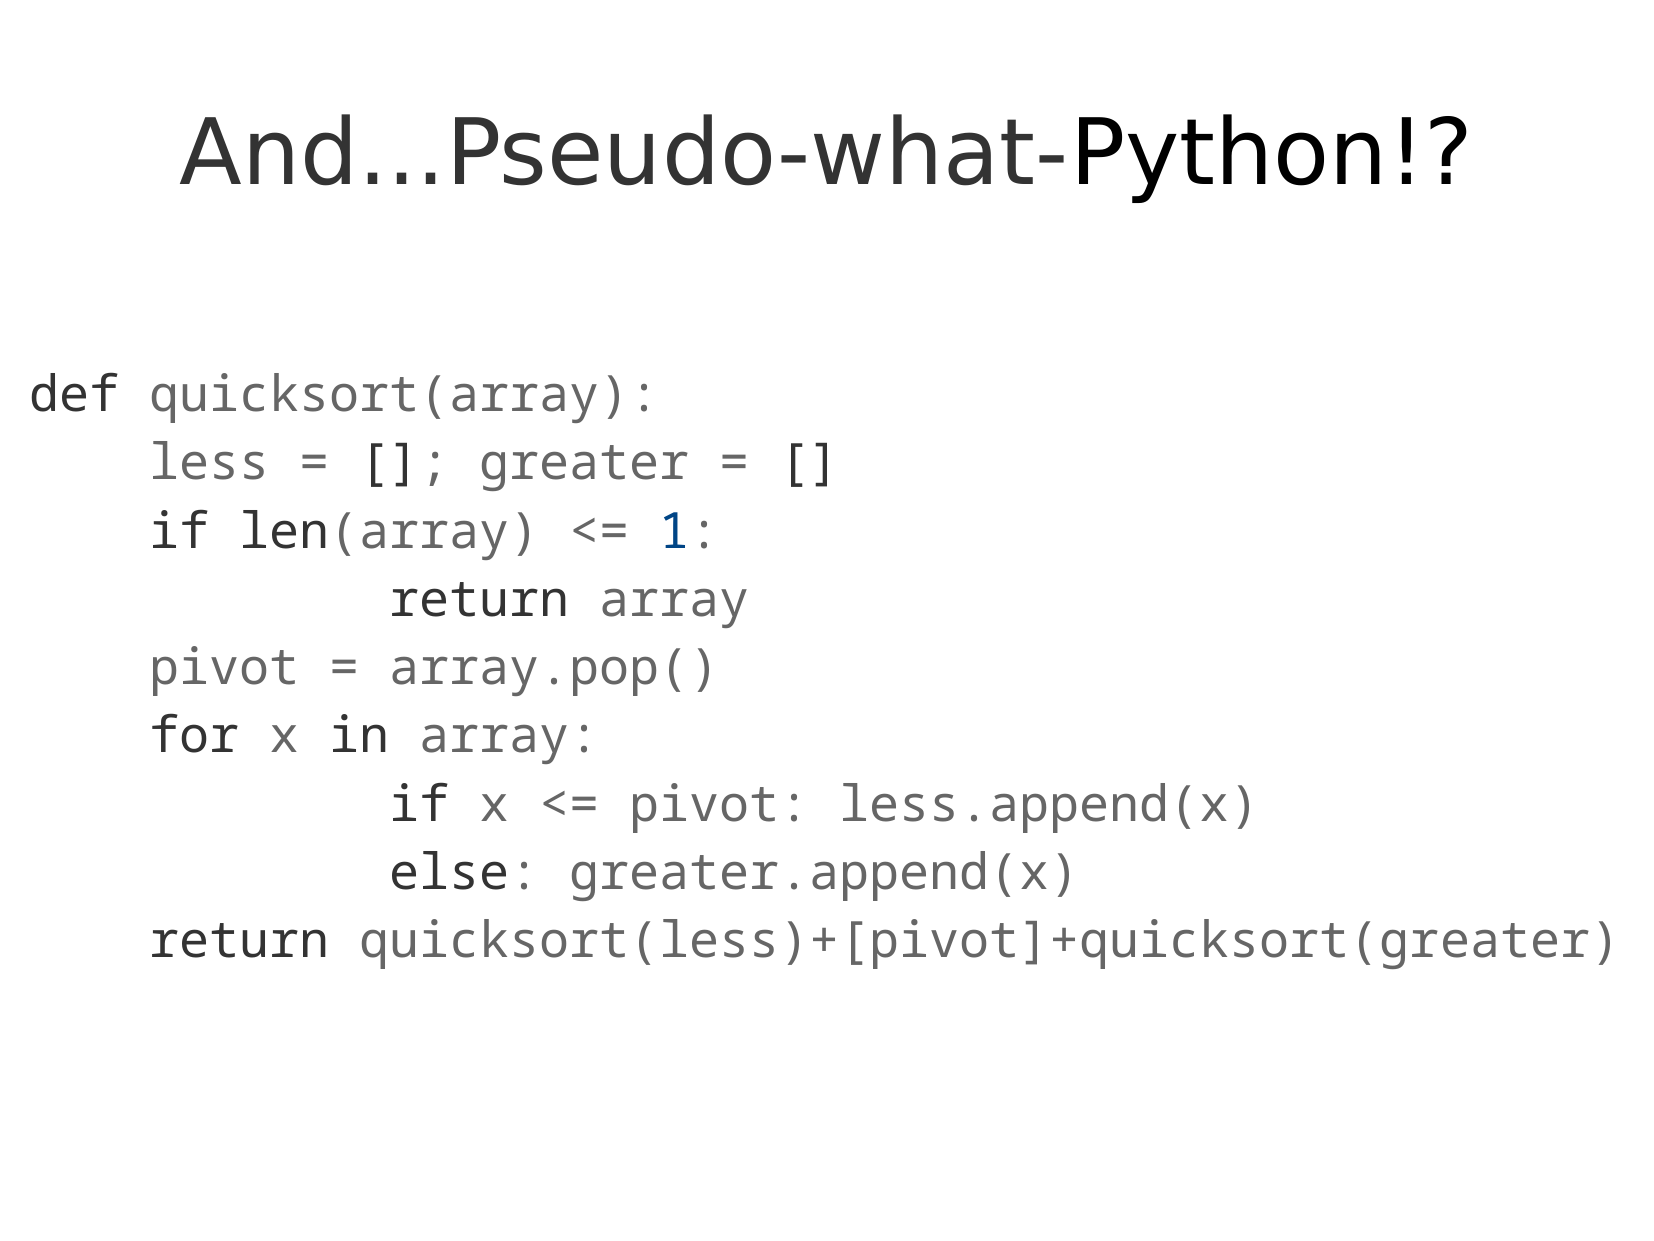

# And...Pseudo-what-Python!?
def quicksort(array):
 less = []; greater = []
 if len(array) <= 1:
 return array
 pivot = array.pop()
 for x in array:
 if x <= pivot: less.append(x)
 else: greater.append(x)
 return quicksort(less)+[pivot]+quicksort(greater)